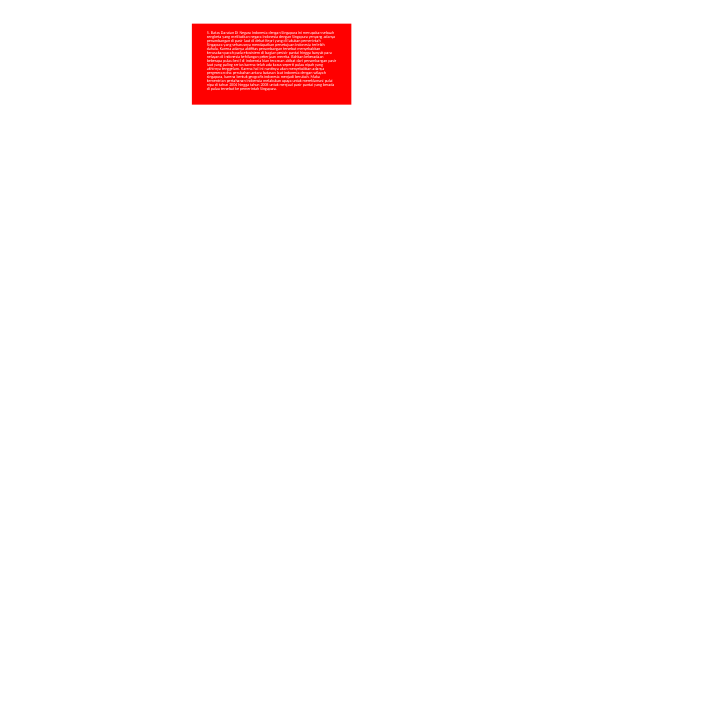

# 5. Batas Daratan Di Negara Indonesia dengan Singapura Ini merupakan sebuah sengketa yang melibatkan negara Indonesia dengan Singapura yenyang adanya penambangan di pasir laut di dekat Kepri yang di lakukan pemerintah Singapura yang seharusnya mendapatkan persetujuan Indonesia terlebih dahulu. Karena adanya aktifitas penambangan tersebut menyebabkan kerusakan parah pada ekosistem di bagian pesisir pantai hingga banyak para nelayan di indonesia kehilangan pekerjaan mereka. Bahkan keberadaan beberapa pulau kecil di indoensia kian terancan akibat dari penambangan pasir laut yang paling serius karena telah ada kasus seperti pulau nipah yang akhirnya tenggelam. Karena hal ini nantinya akan menyebabkan adanya pergeseran dna perubahan antara batasan laut indonesia dengan wilayah singapura, karena bentuk geografis indonesia menjadi berubah. Maka kementrian pertahanan indoensia melakukan upaya untuk mereklamasi pulai nipa di tahun 2004 hingga tahun 2008 untuk menjual pasir pantai yang berada di pulau tersebut ke pemerintah Singapura.